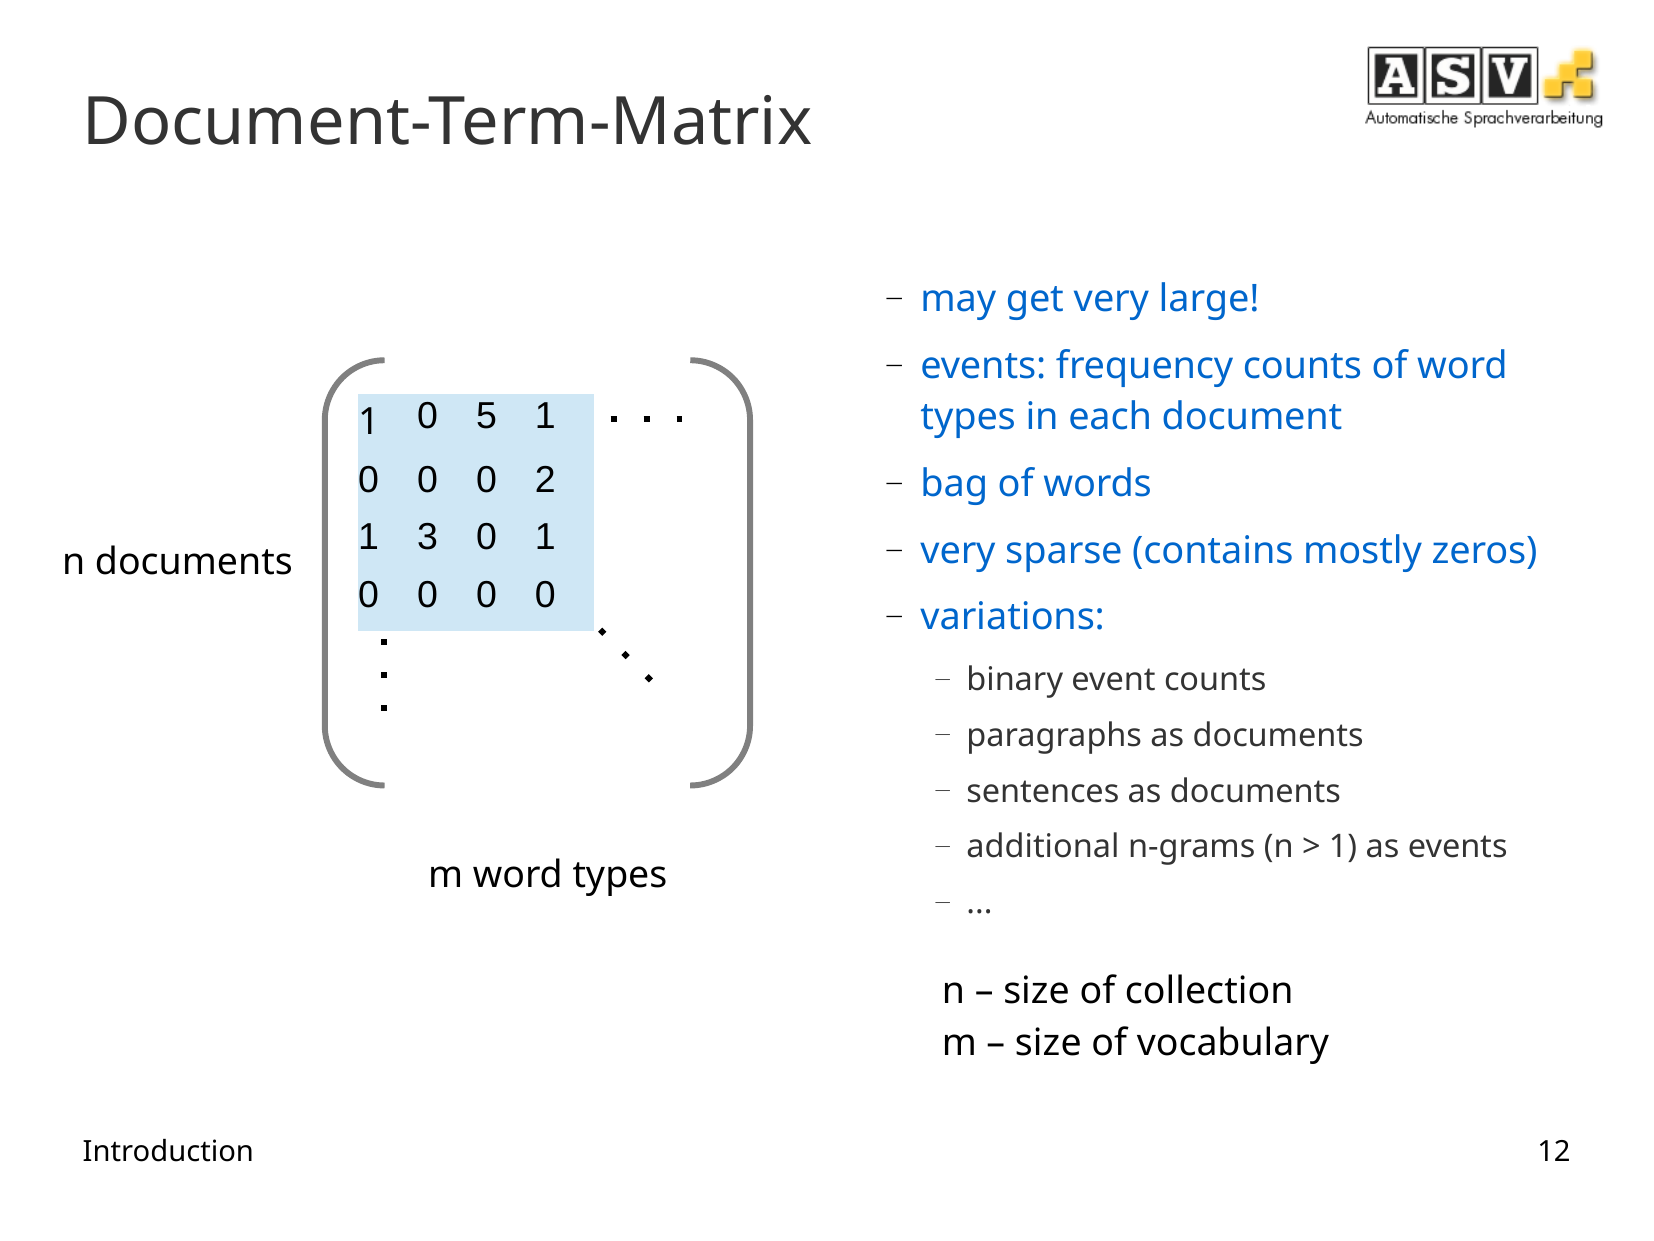

# Document-Term-Matrix
may get very large!
events: frequency counts of word types in each document
bag of words
very sparse (contains mostly zeros)
variations:
binary event counts
paragraphs as documents
sentences as documents
additional n-grams (n > 1) as events
...
| 1 | 0 | 5 | 1 |
| --- | --- | --- | --- |
| 0 | 0 | 0 | 2 |
| 1 | 3 | 0 | 1 |
| 0 | 0 | 0 | 0 |
n documents
m word types
n – size of collection
m – size of vocabulary
Introduction
12